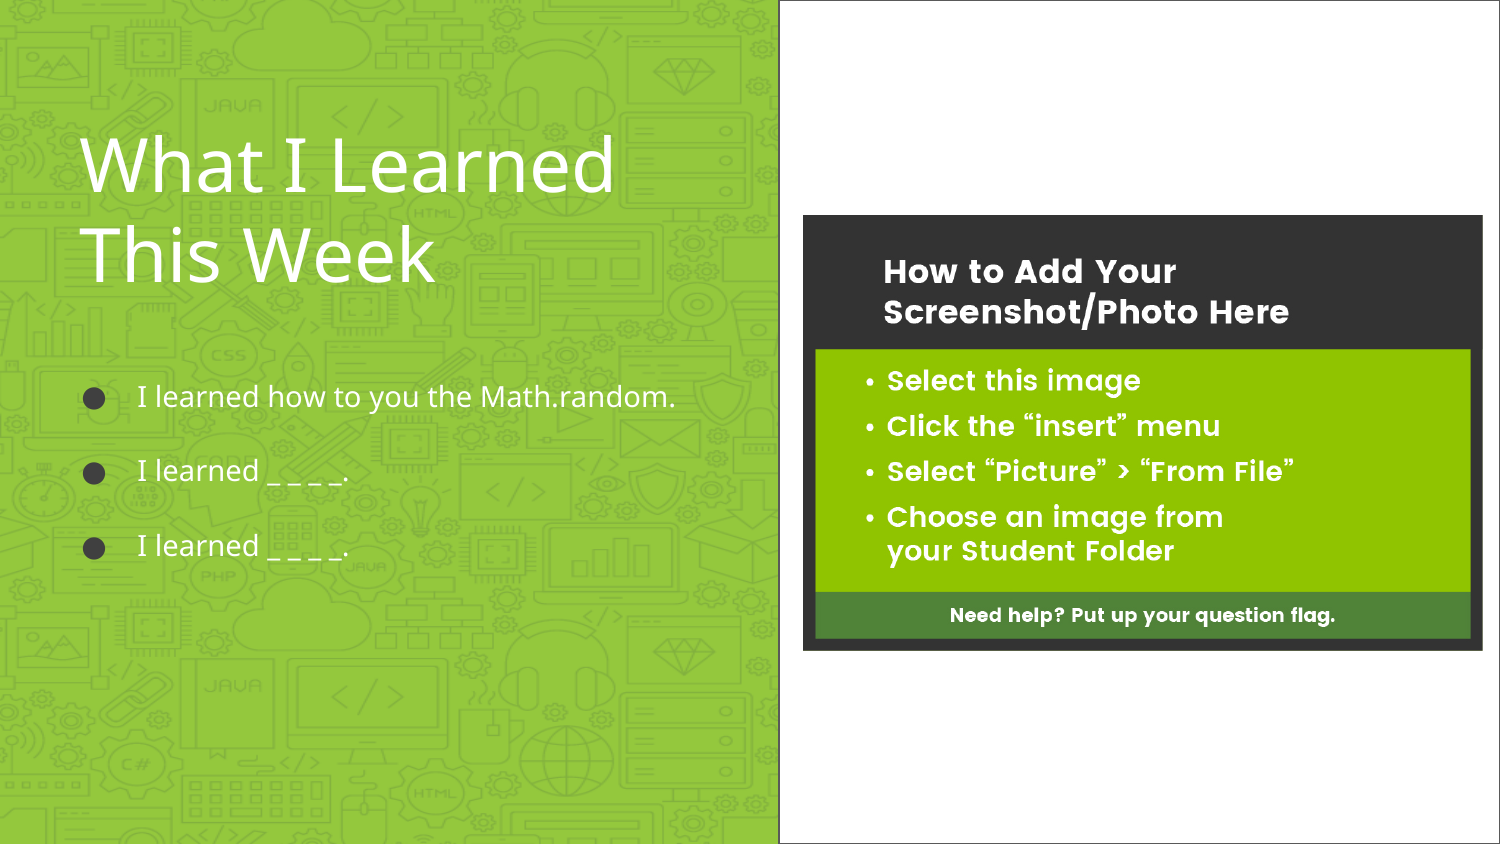

What I Learned This Week
I learned how to you the Math.random.
I learned _ _ _ _.
I learned _ _ _ _.